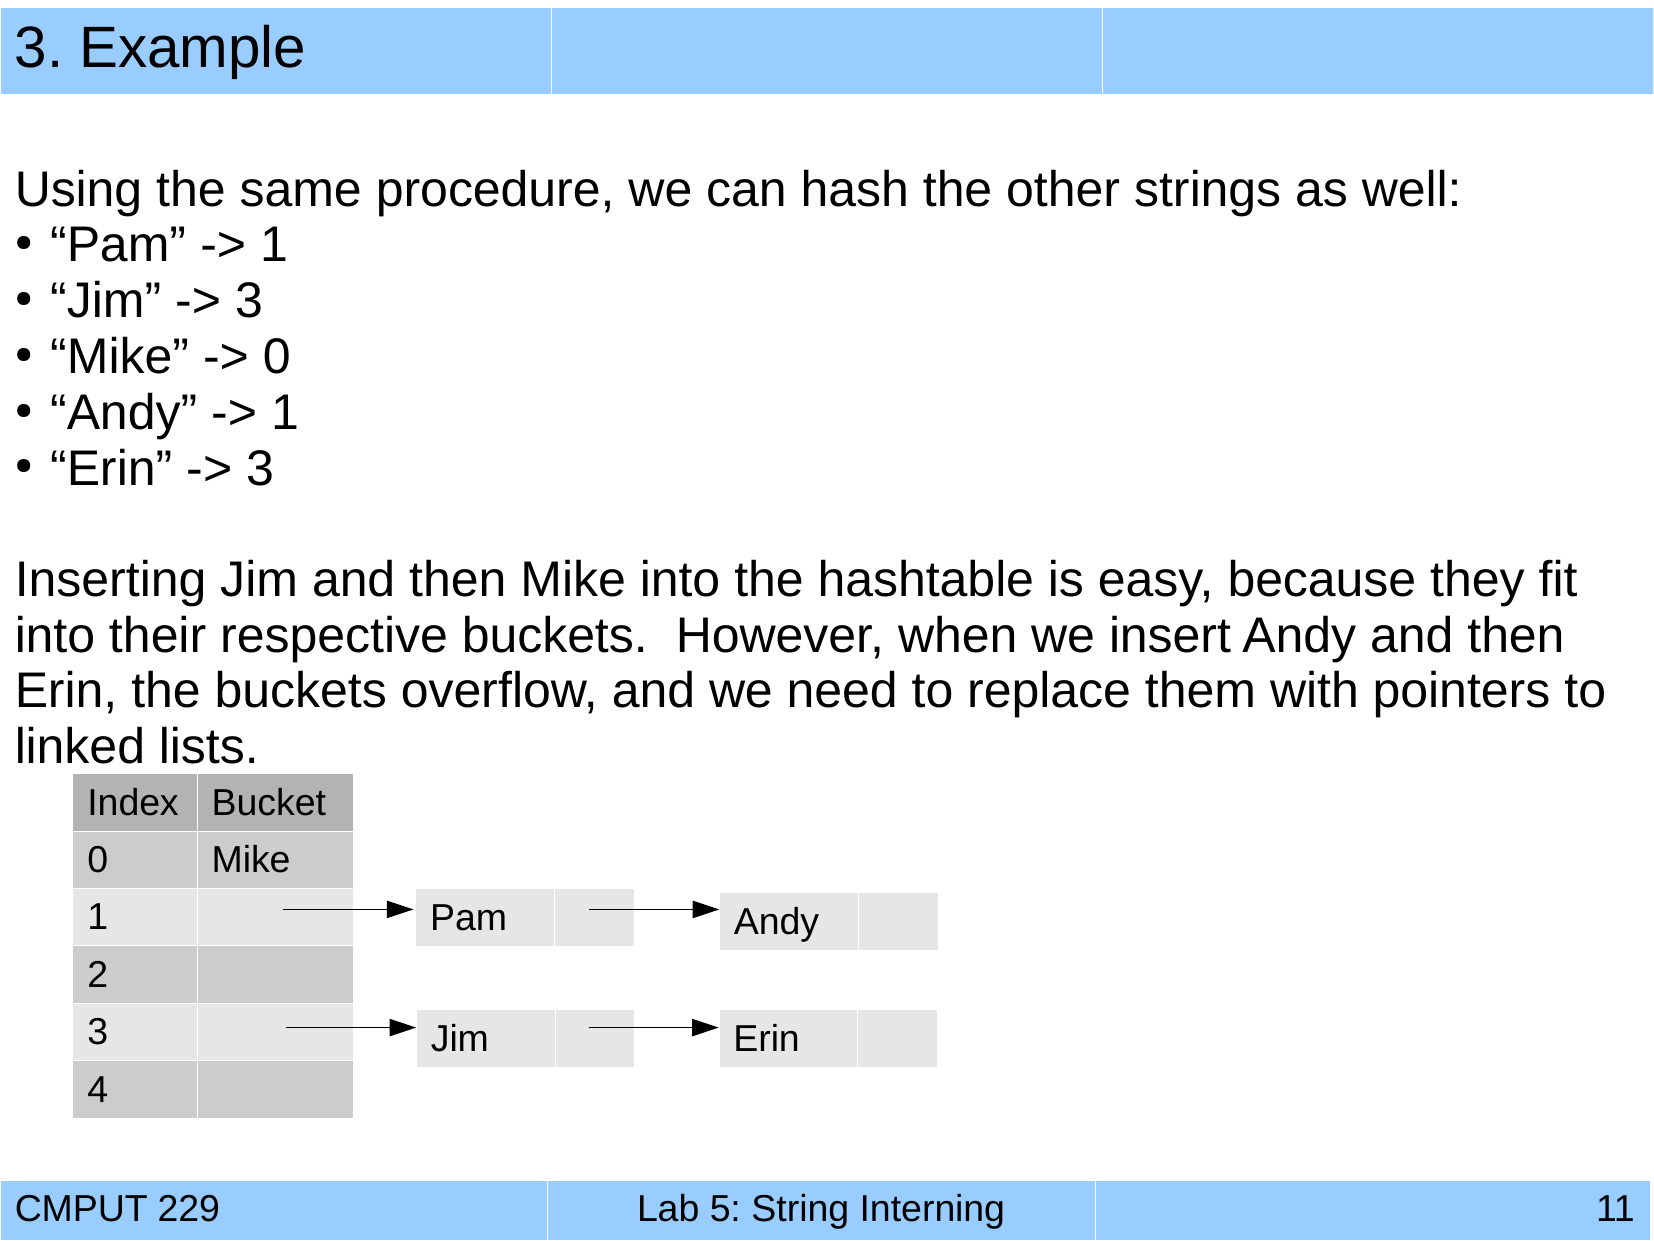

| 3. Example | | |
| --- | --- | --- |
Using the same procedure, we can hash the other strings as well:
“Pam” -> 1
“Jim” -> 3
“Mike” -> 0
“Andy” -> 1
“Erin” -> 3
Inserting Jim and then Mike into the hashtable is easy, because they fit into their respective buckets. However, when we insert Andy and then Erin, the buckets overflow, and we need to replace them with pointers to linked lists.
| Index | Bucket |
| --- | --- |
| 0 | Mike |
| 1 | |
| 2 | |
| 3 | |
| 4 | |
| Pam | |
| --- | --- |
| Andy | |
| --- | --- |
| Erin | |
| --- | --- |
| Jim | |
| --- | --- |
| CMPUT 229 | Lab 5: String Interning | |
| --- | --- | --- |